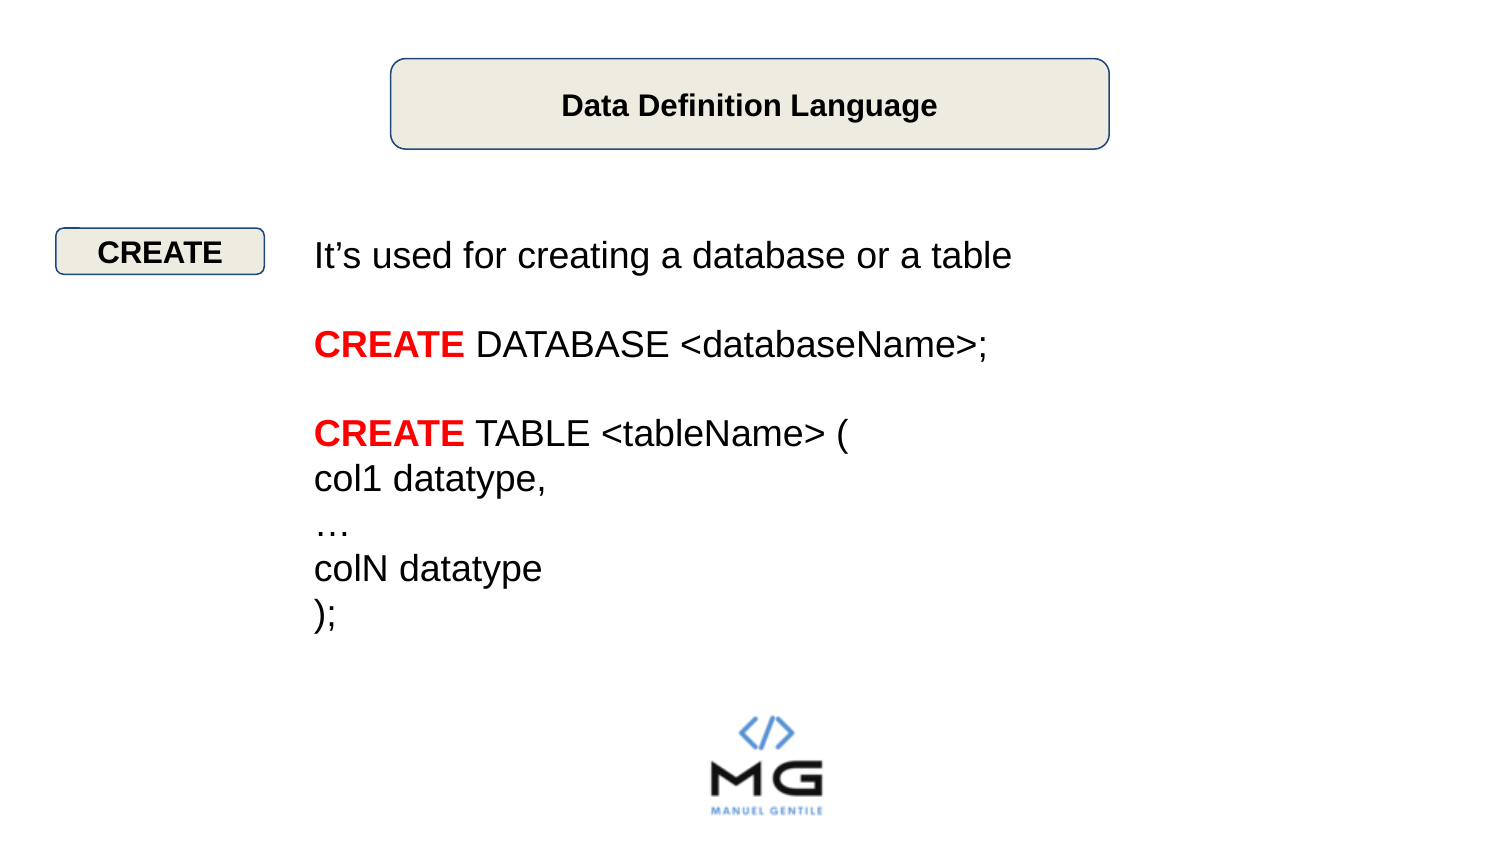

Data Definition Language
It’s used for creating a database or a table
CREATE
CREATE DATABASE <databaseName>;
CREATE TABLE <tableName> (
col1 datatype,
…
colN datatype
);